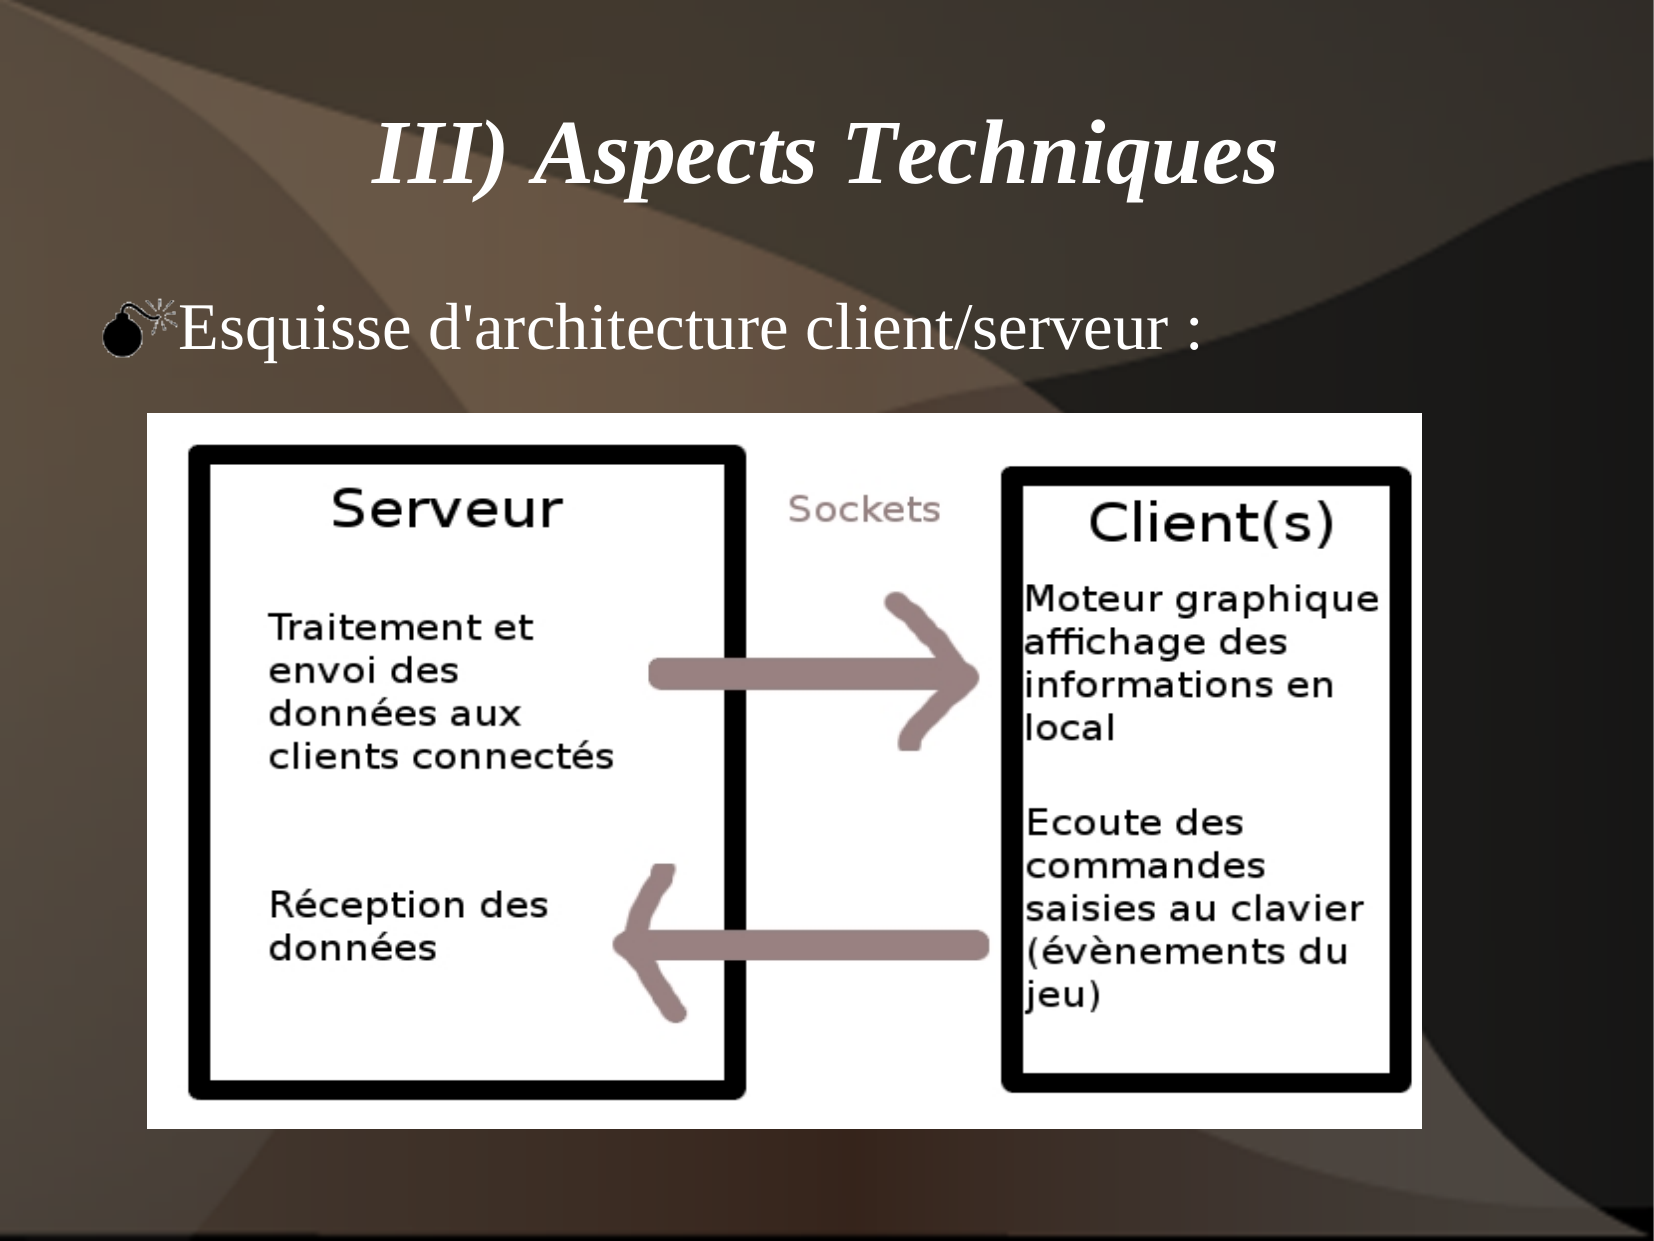

# III) Aspects Techniques
Esquisse d'architecture client/serveur :